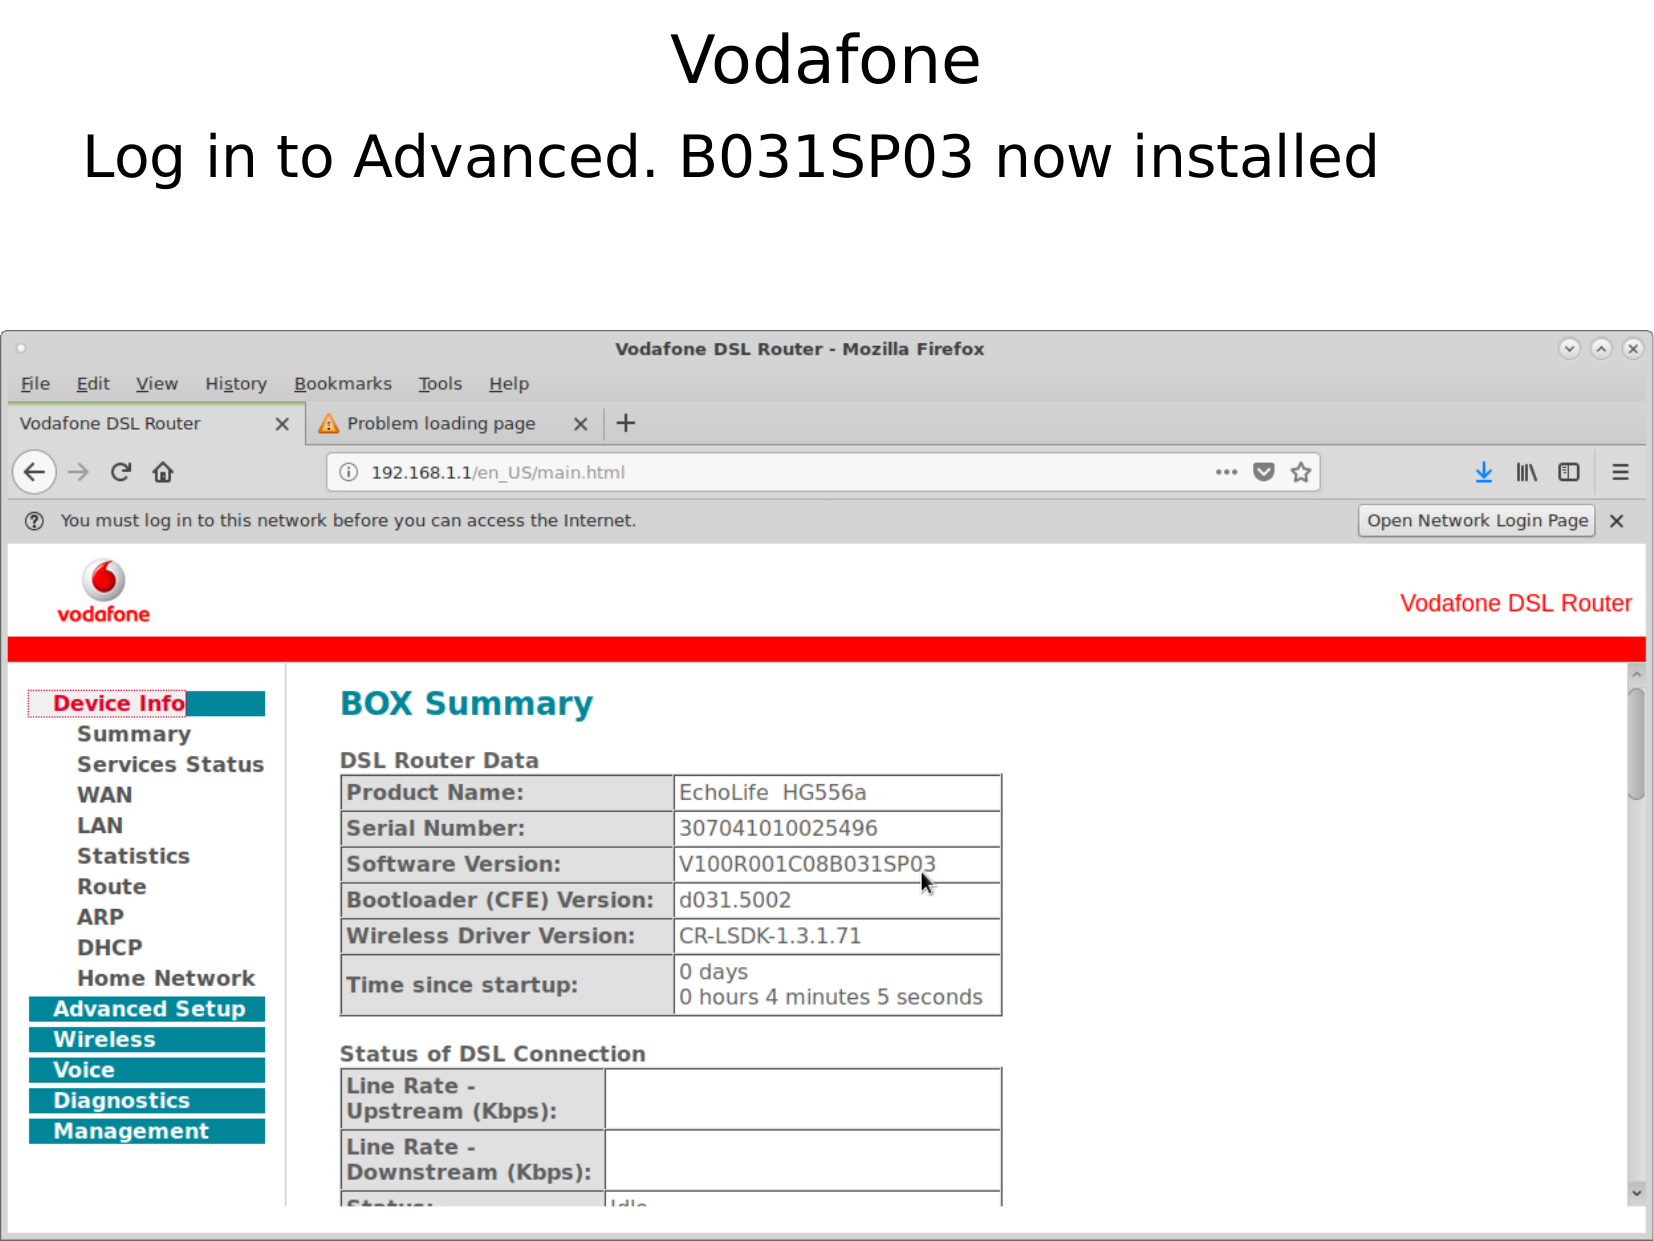

# Vodafone
Log in to Advanced. B031SP03 now installed